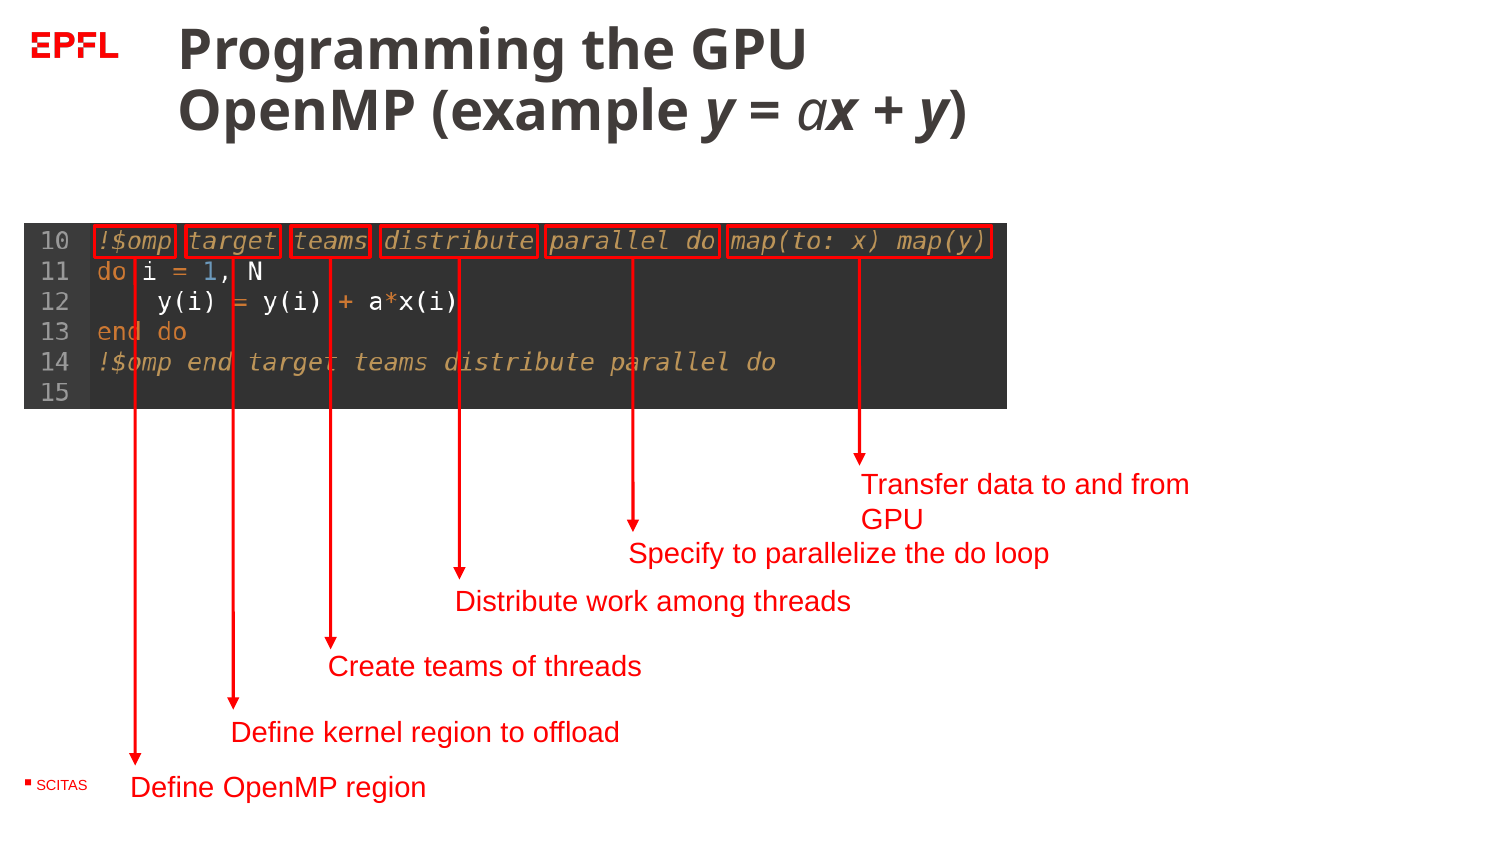

# Programming the GPU OpenMP (example y = ax + y)
Define OpenMP region
Define kernel region to offload
Create teams of threads
Distribute work among threads
Specify to parallelize the do loop
Transfer data to and from GPU